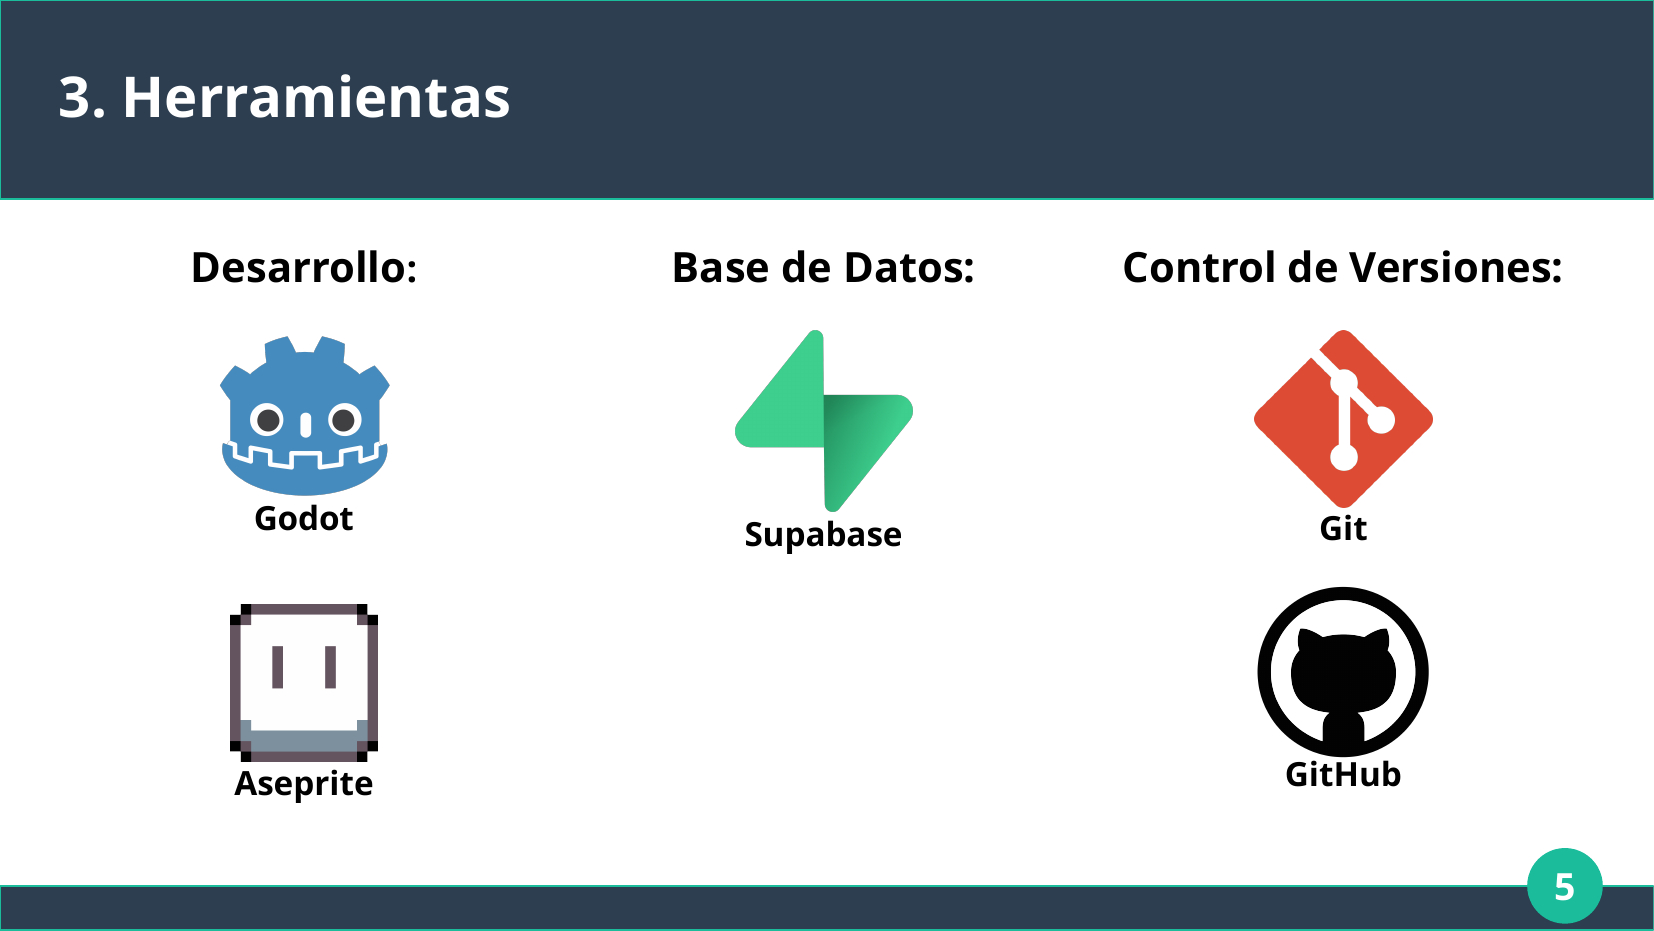

# 3. Herramientas
Desarrollo:
Aseprite
Base de Datos:
Supabase
Control de Versiones:
Git
GitHub
Godot
5